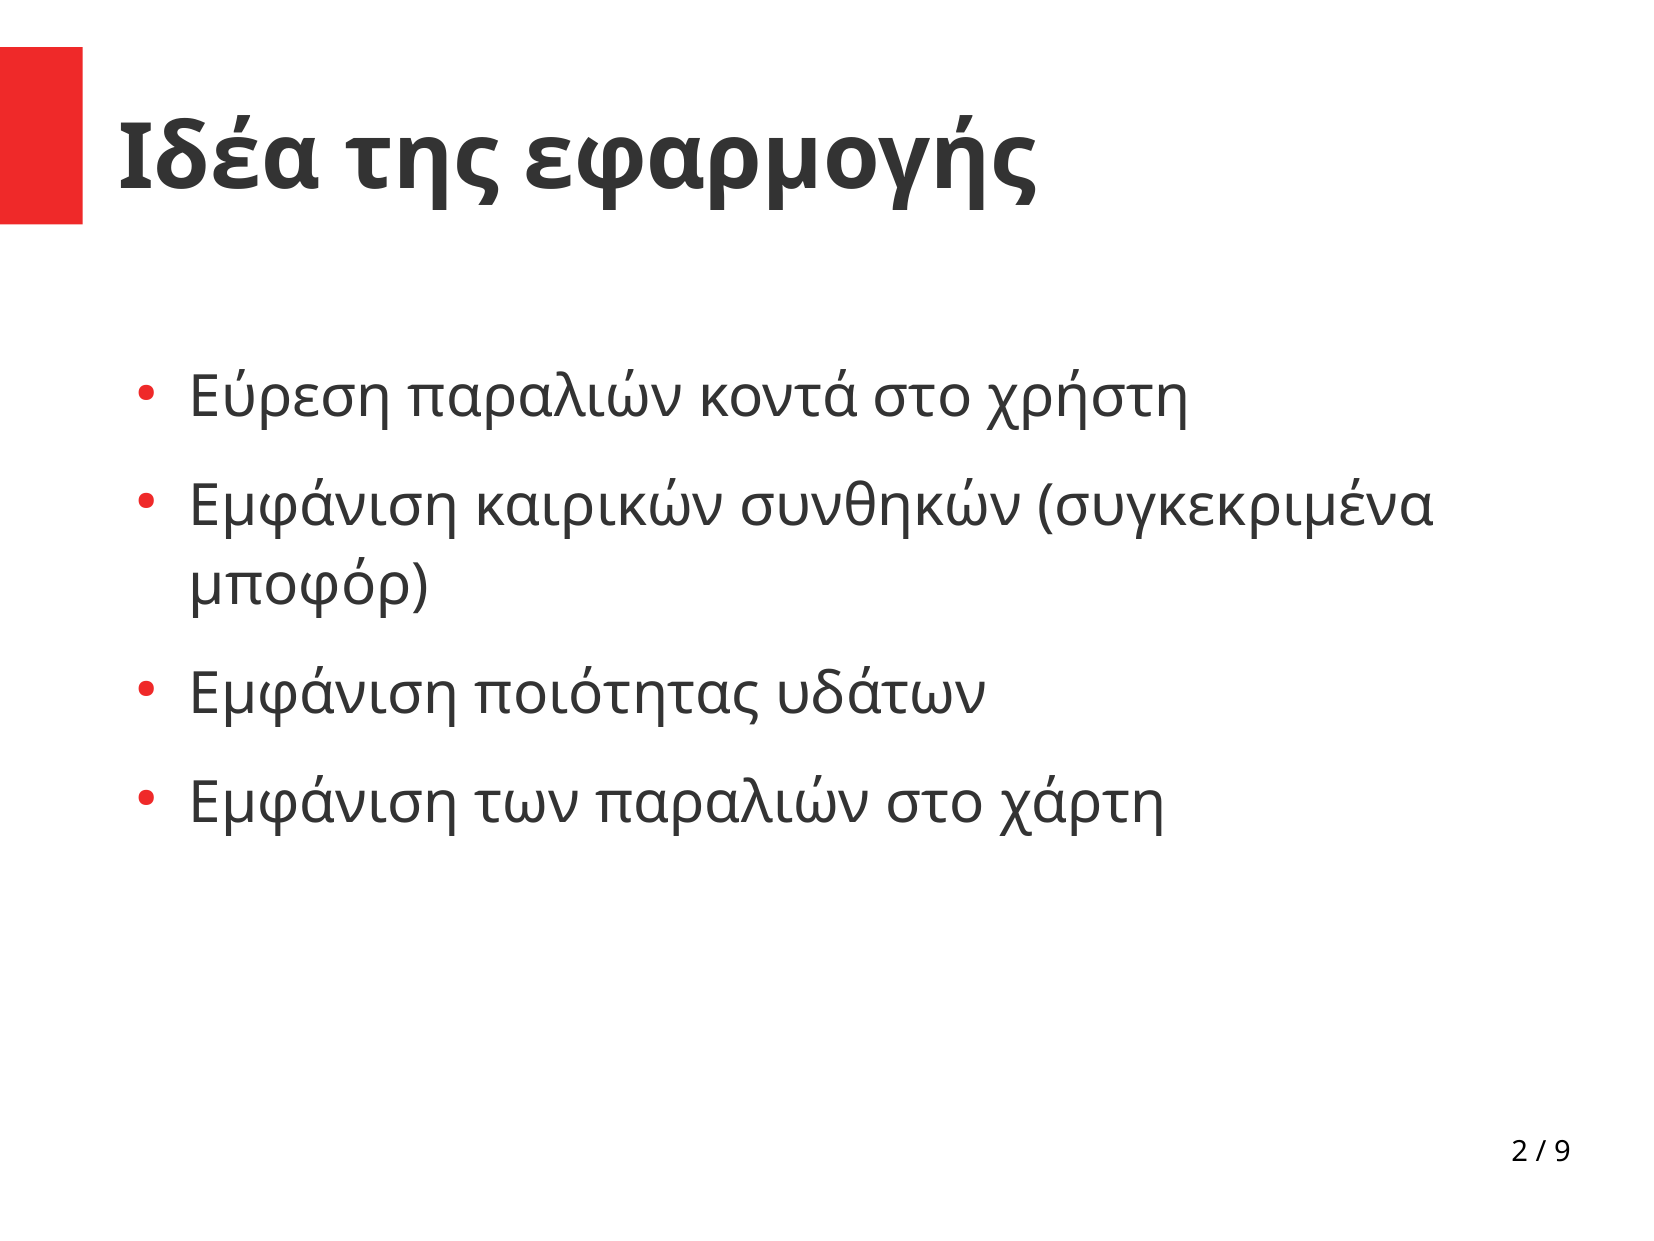

# Ιδέα της εφαρμογής
Εύρεση παραλιών κοντά στο χρήστη
Εμφάνιση καιρικών συνθηκών (συγκεκριμένα μποφόρ)
Εμφάνιση ποιότητας υδάτων
Εμφάνιση των παραλιών στο χάρτη
2